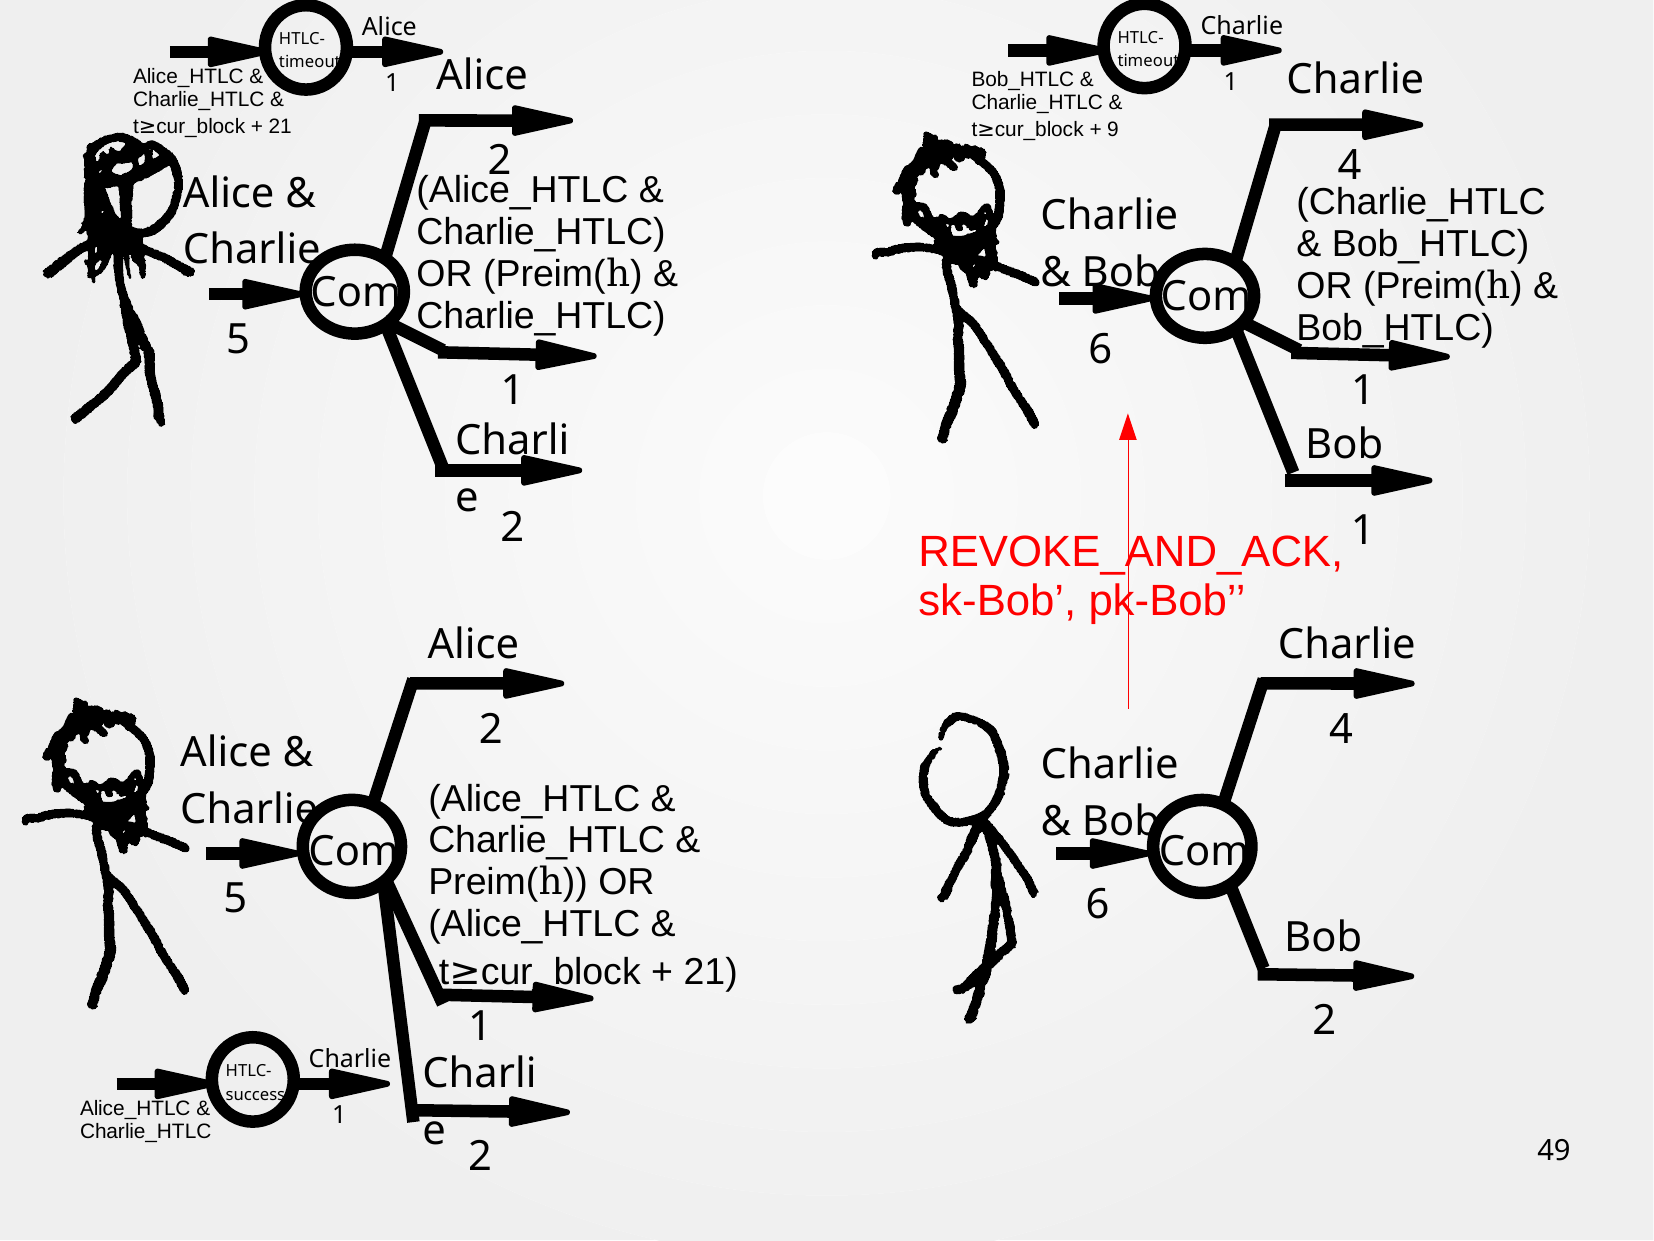

Charlie
Alice
HTLC-timeout
HTLC-timeout
Alice
Charlie
1
Alice_HTLC &
Charlie_HTLC &
t≥cur_block + 21
1
Bob_HTLC &
Charlie_HTLC &
t≥cur_block + 9
2
4
Alice & Charlie
(Alice_HTLC & Charlie_HTLC) OR (Preim(h) & Charlie_HTLC)
(Charlie_HTLC & Bob_HTLC) OR (Preim(h) & Bob_HTLC)
Charlie & Bob
Com
Com
5
6
1
1
Charlie
Bob
2
1
REVOKE_AND_ACK,
sk-Bob’, pk-Bob’’
Alice
Charlie
2
4
Alice & Charlie
Charlie & Bob
(Alice_HTLC & Charlie_HTLC & Preim(h)) OR (Alice_HTLC &
 t≥cur_block + 21)
Com
Com
5
6
Bob
2
1
Charlie
Charlie
HTLC-success
Alice_HTLC &
Charlie_HTLC
1
2
49